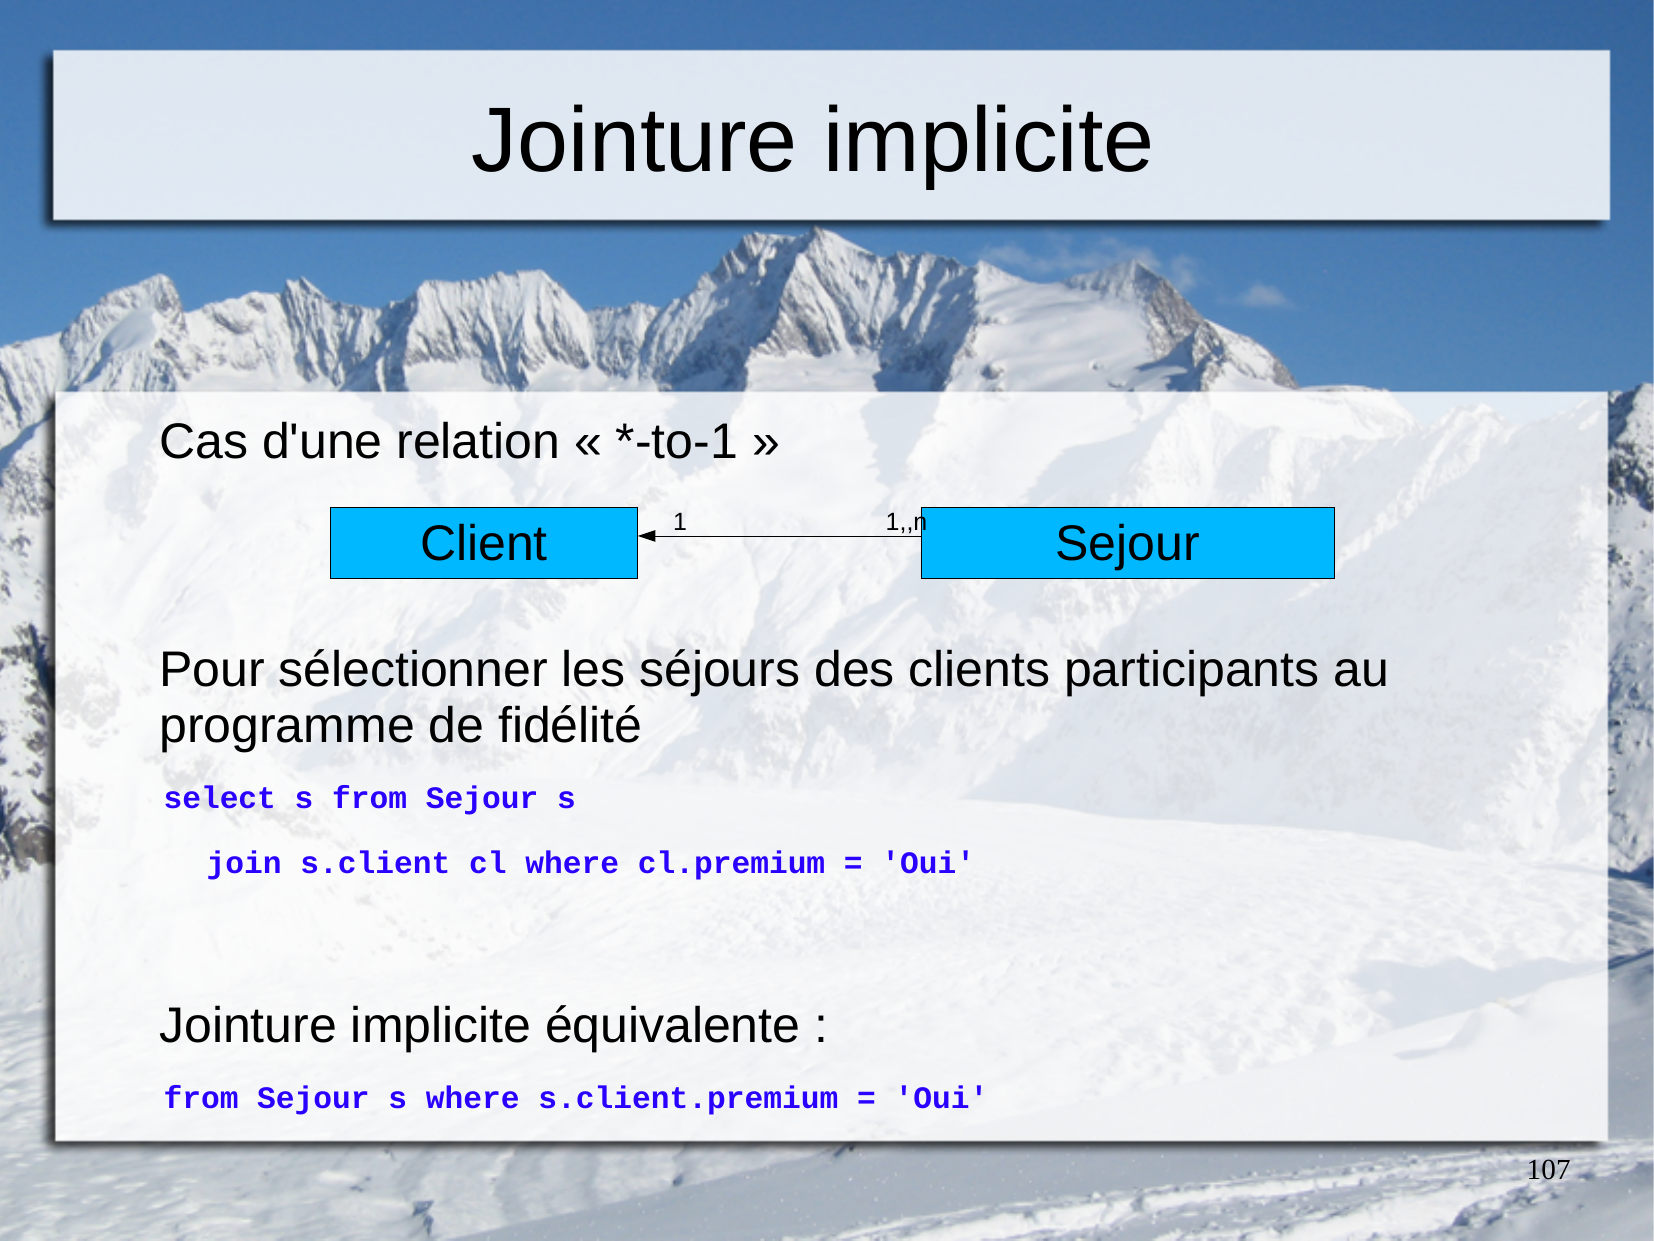

# Jointure implicite
Cas d'une relation « *-to-1 »
Pour sélectionner les séjours des clients participants au programme de fidélité
 select s from Sejour s
 	join s.client cl where cl.premium = 'Oui'
Jointure implicite équivalente :
 from Sejour s where s.client.premium = 'Oui'
Client
1
1,,n
Sejour
107